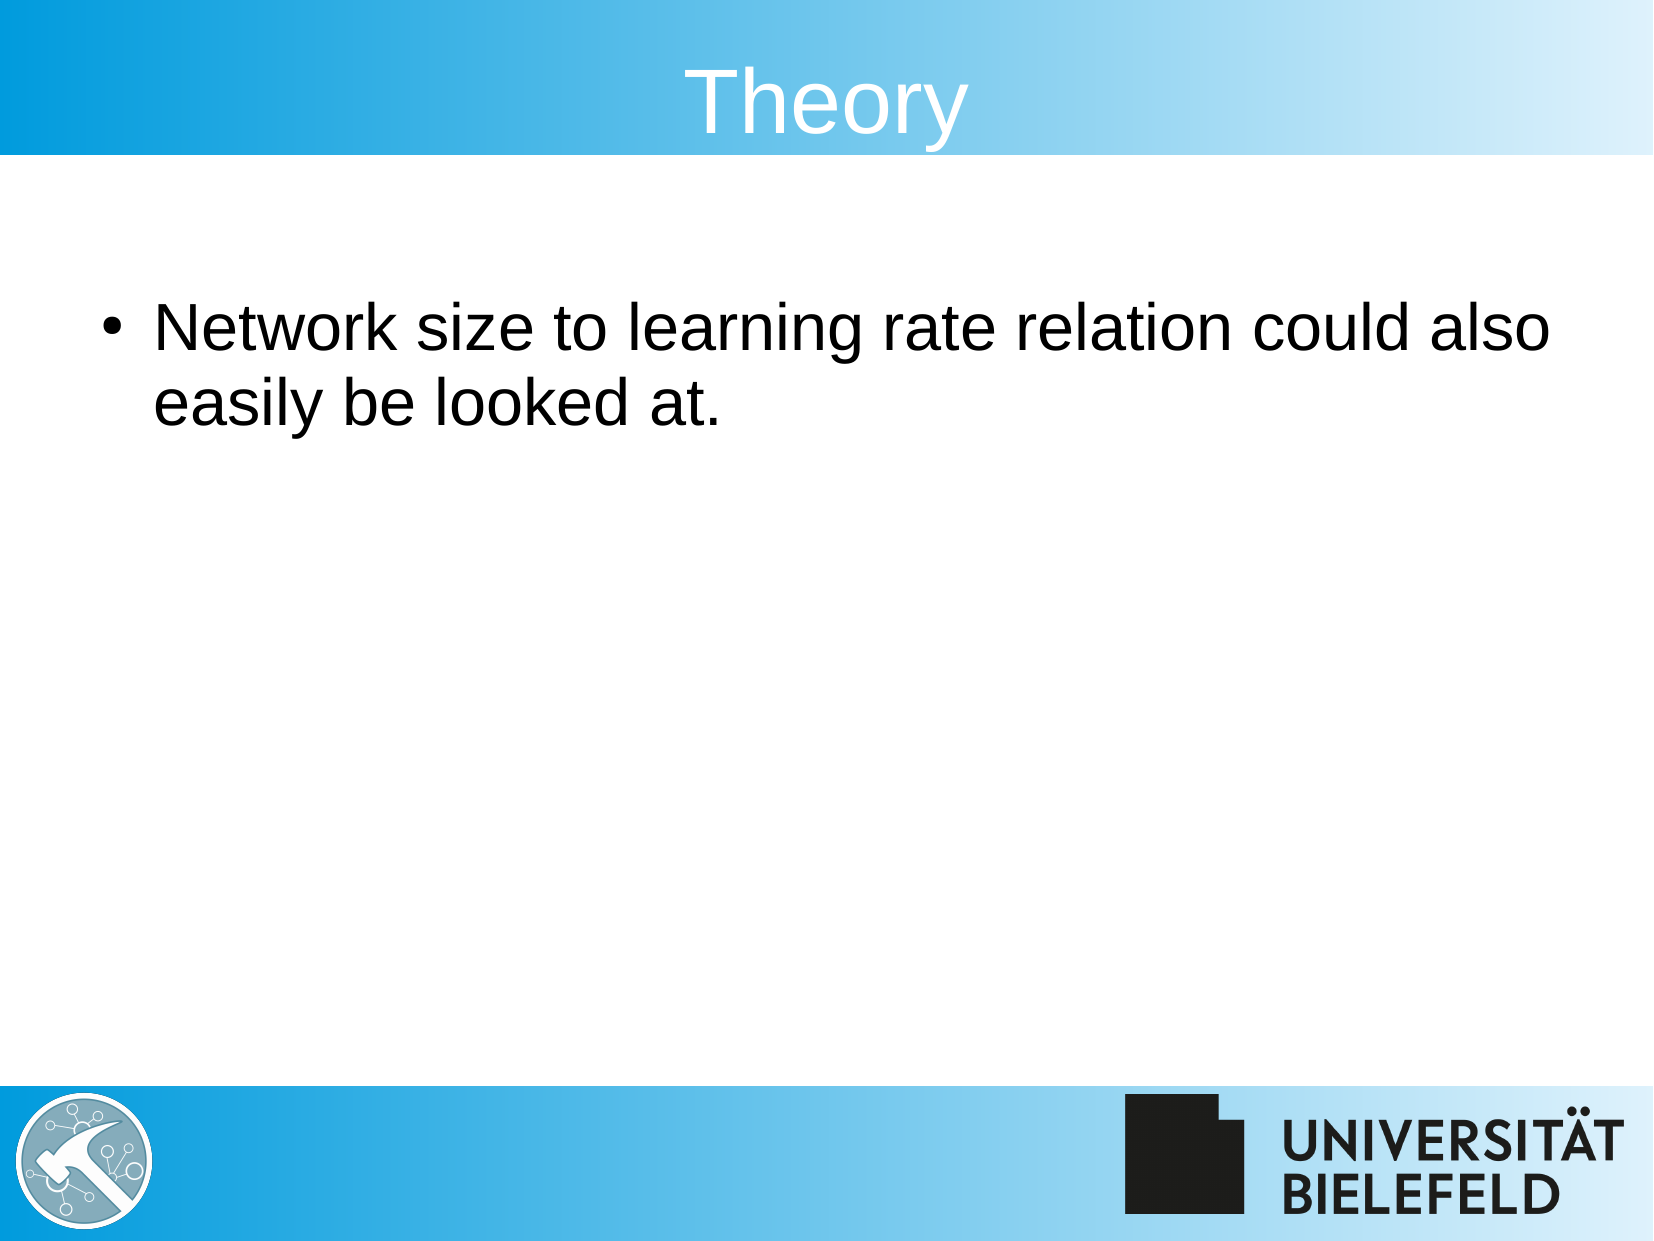

# Theory
Network size to learning rate relation could also easily be looked at.